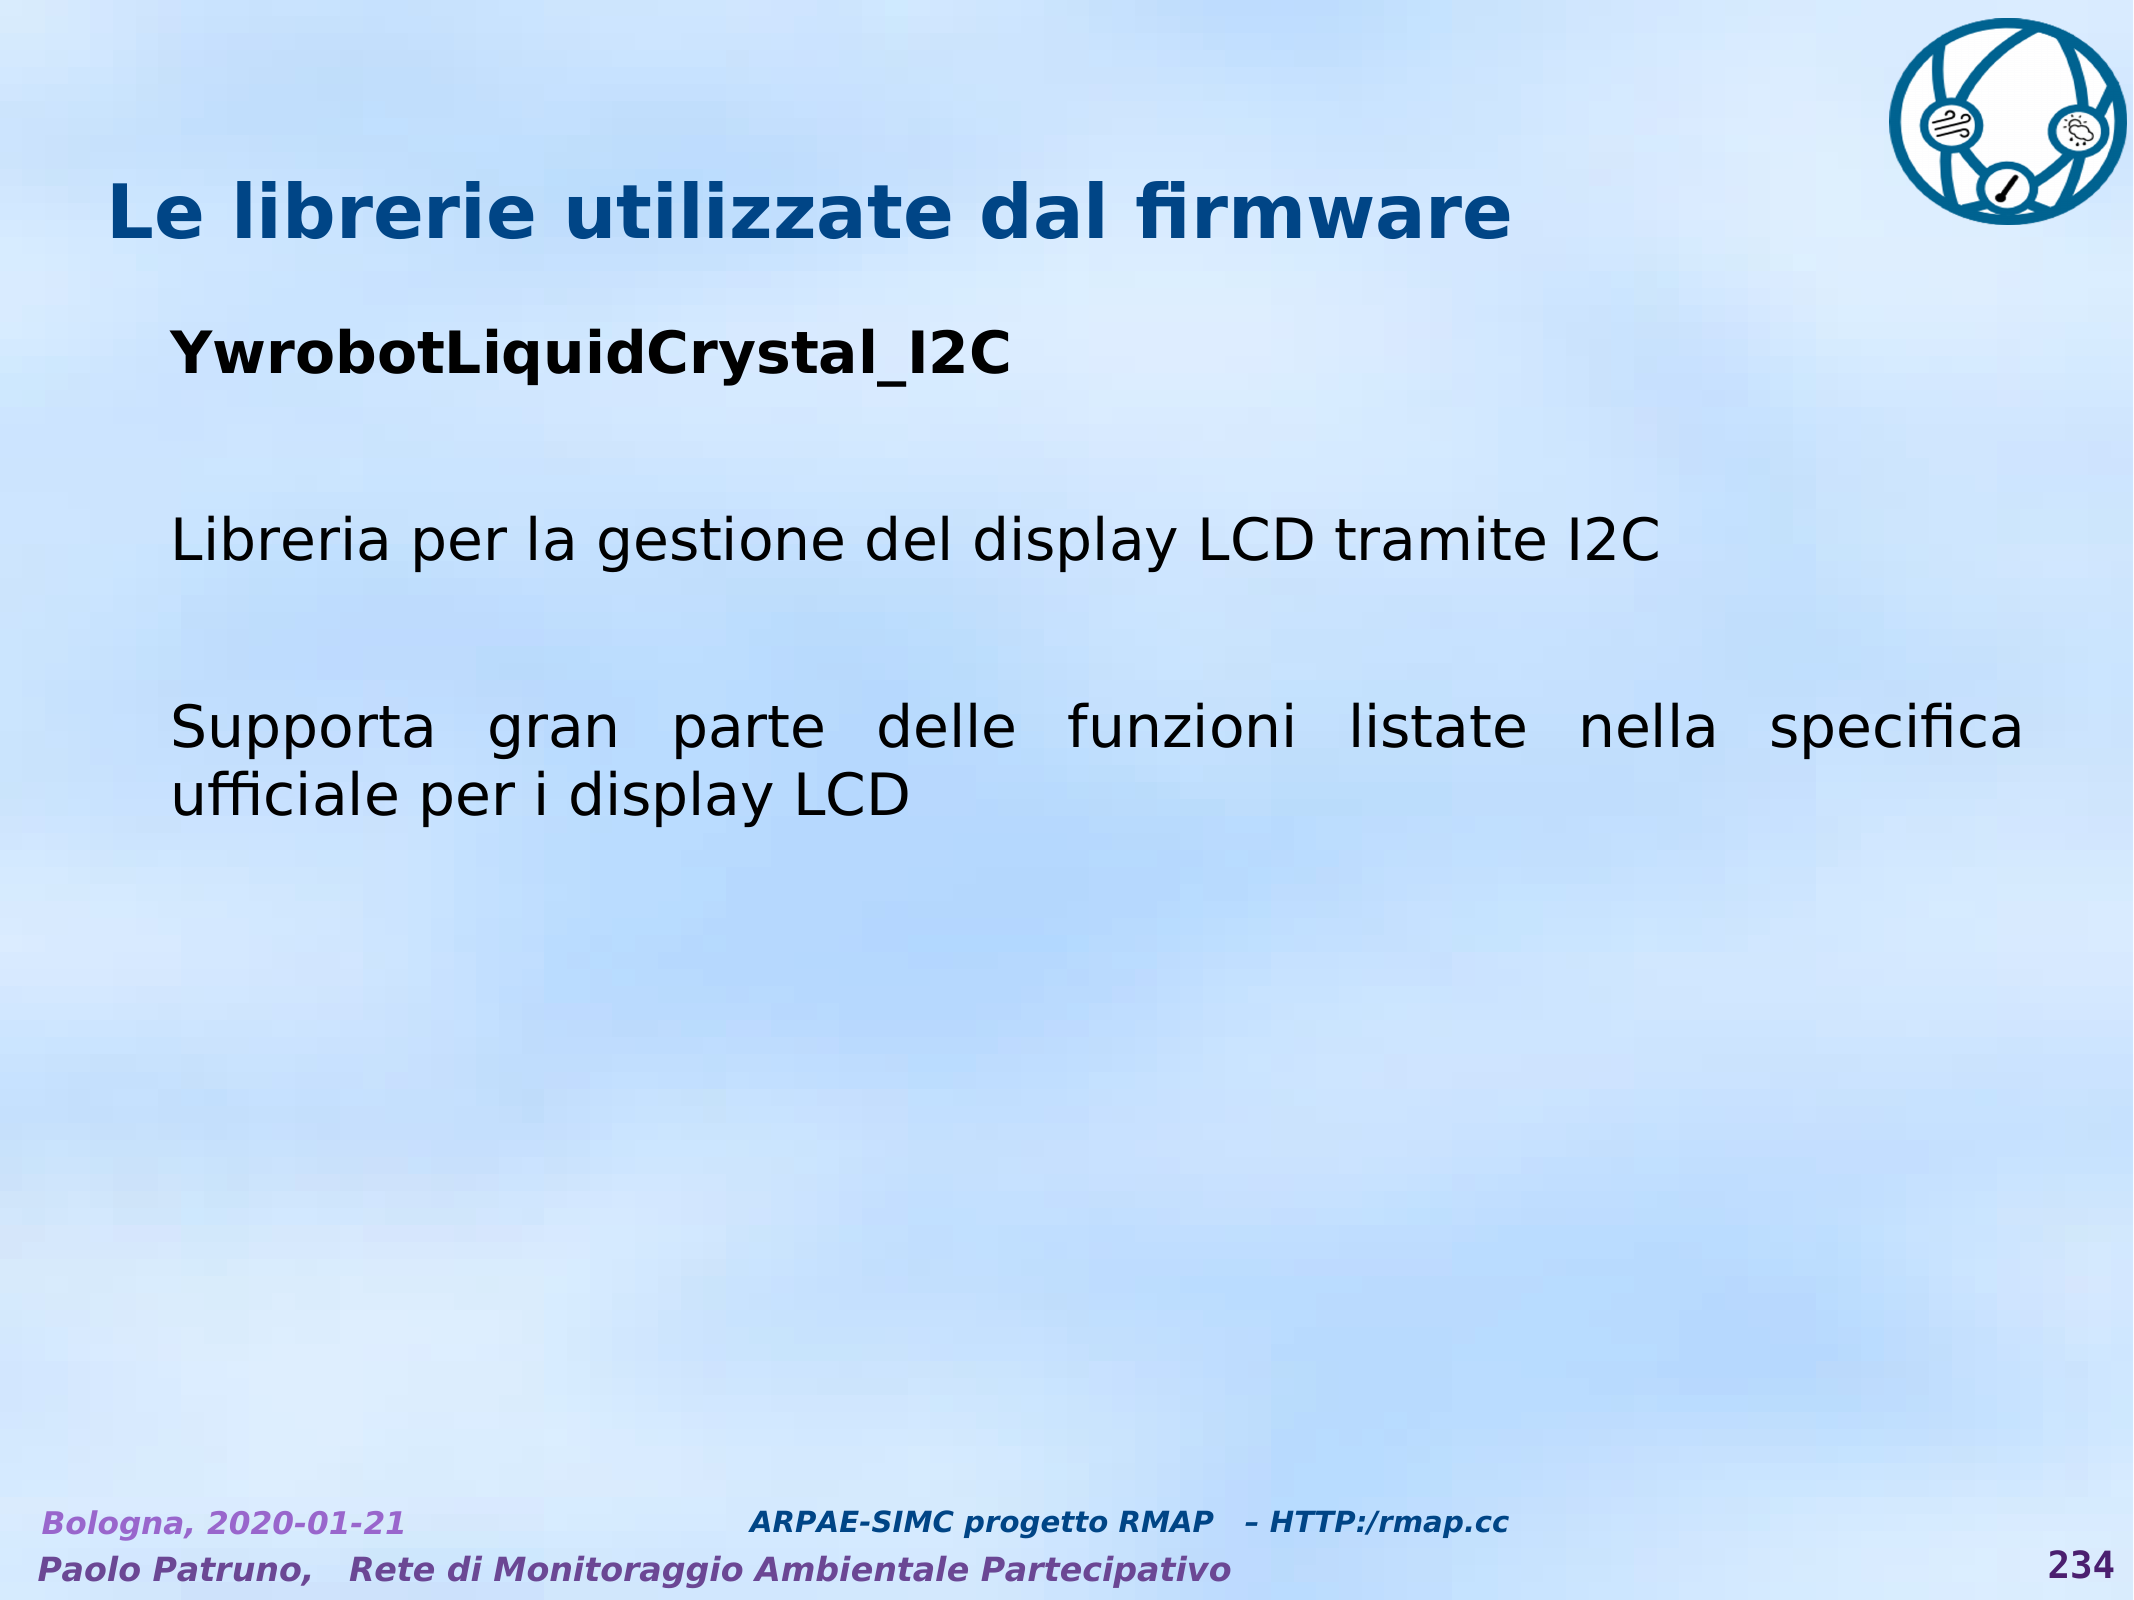

# Le librerie utilizzate dal firmware
YwrobotLiquidCrystal_I2C
Libreria per la gestione del display LCD tramite I2C
Supporta gran parte delle funzioni listate nella specifica ufficiale per i display LCD